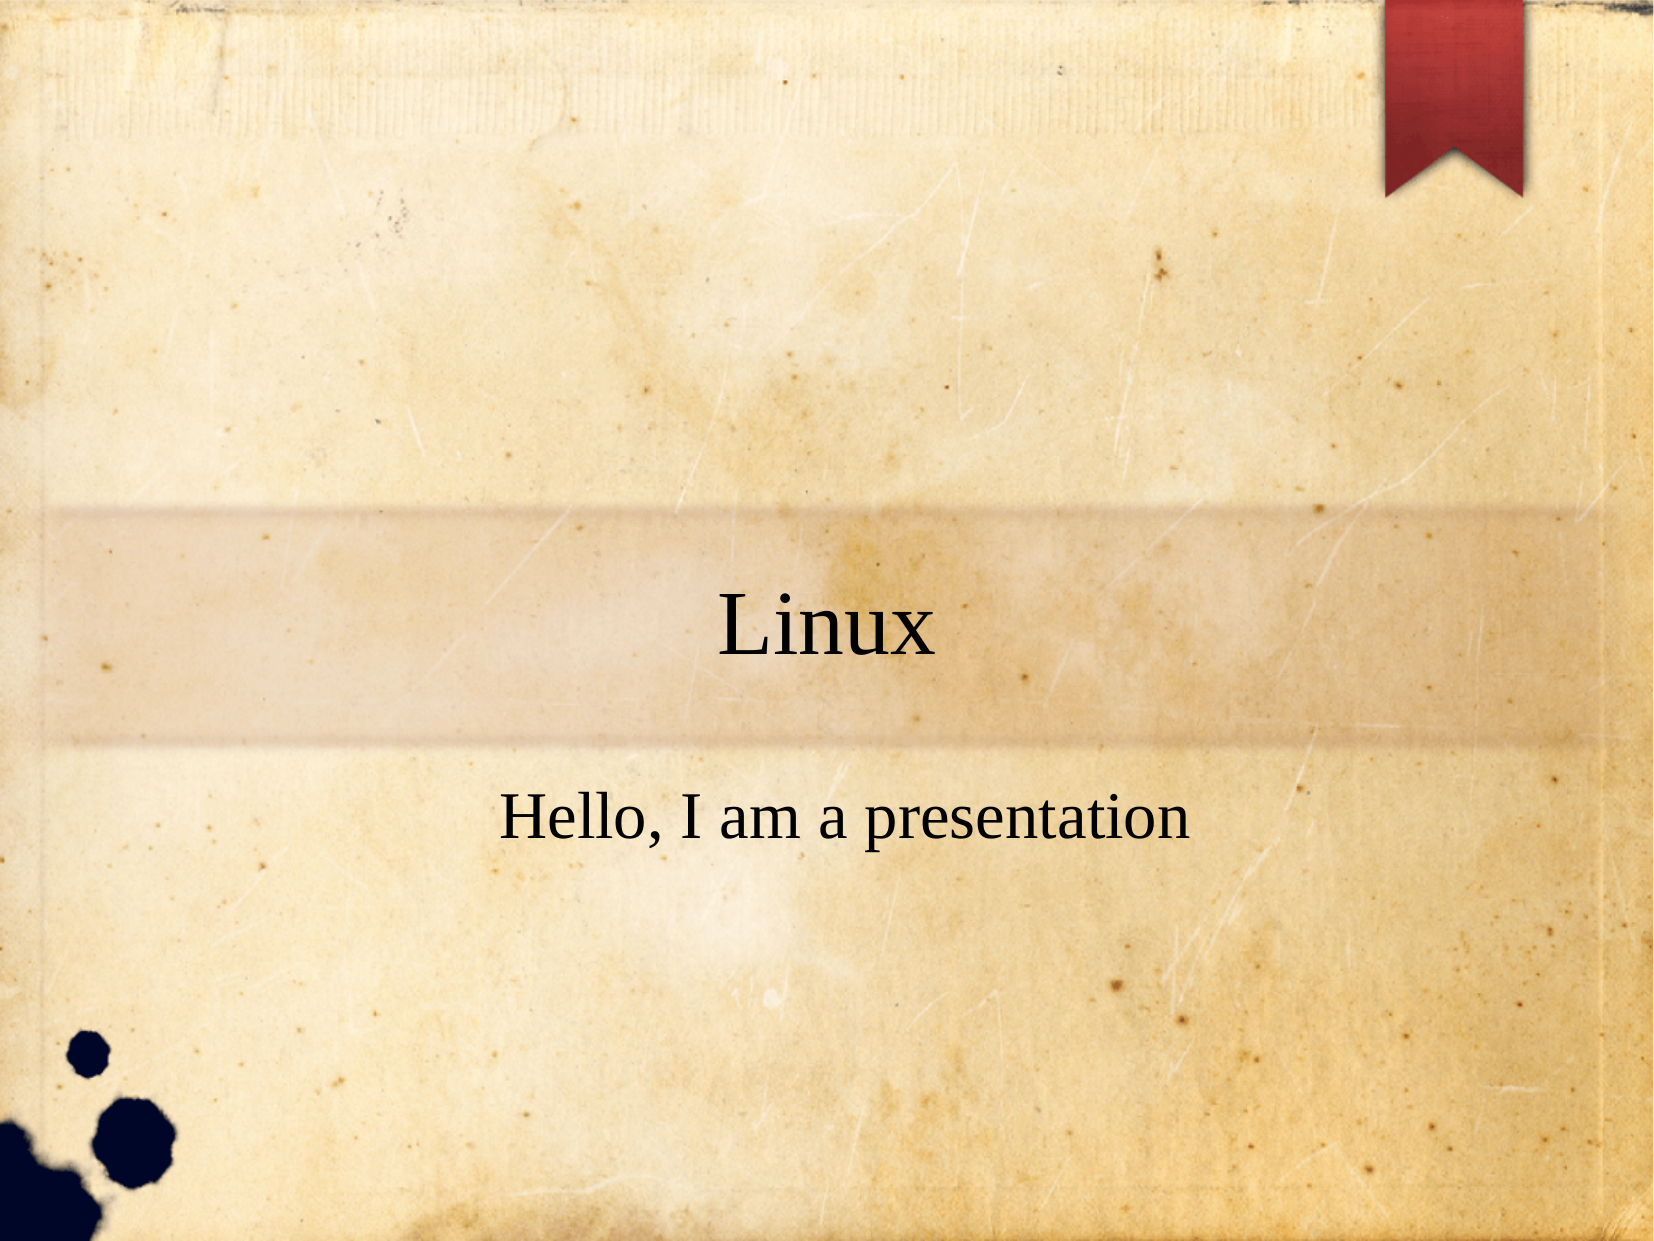

# Linux
Hello, I am a presentation